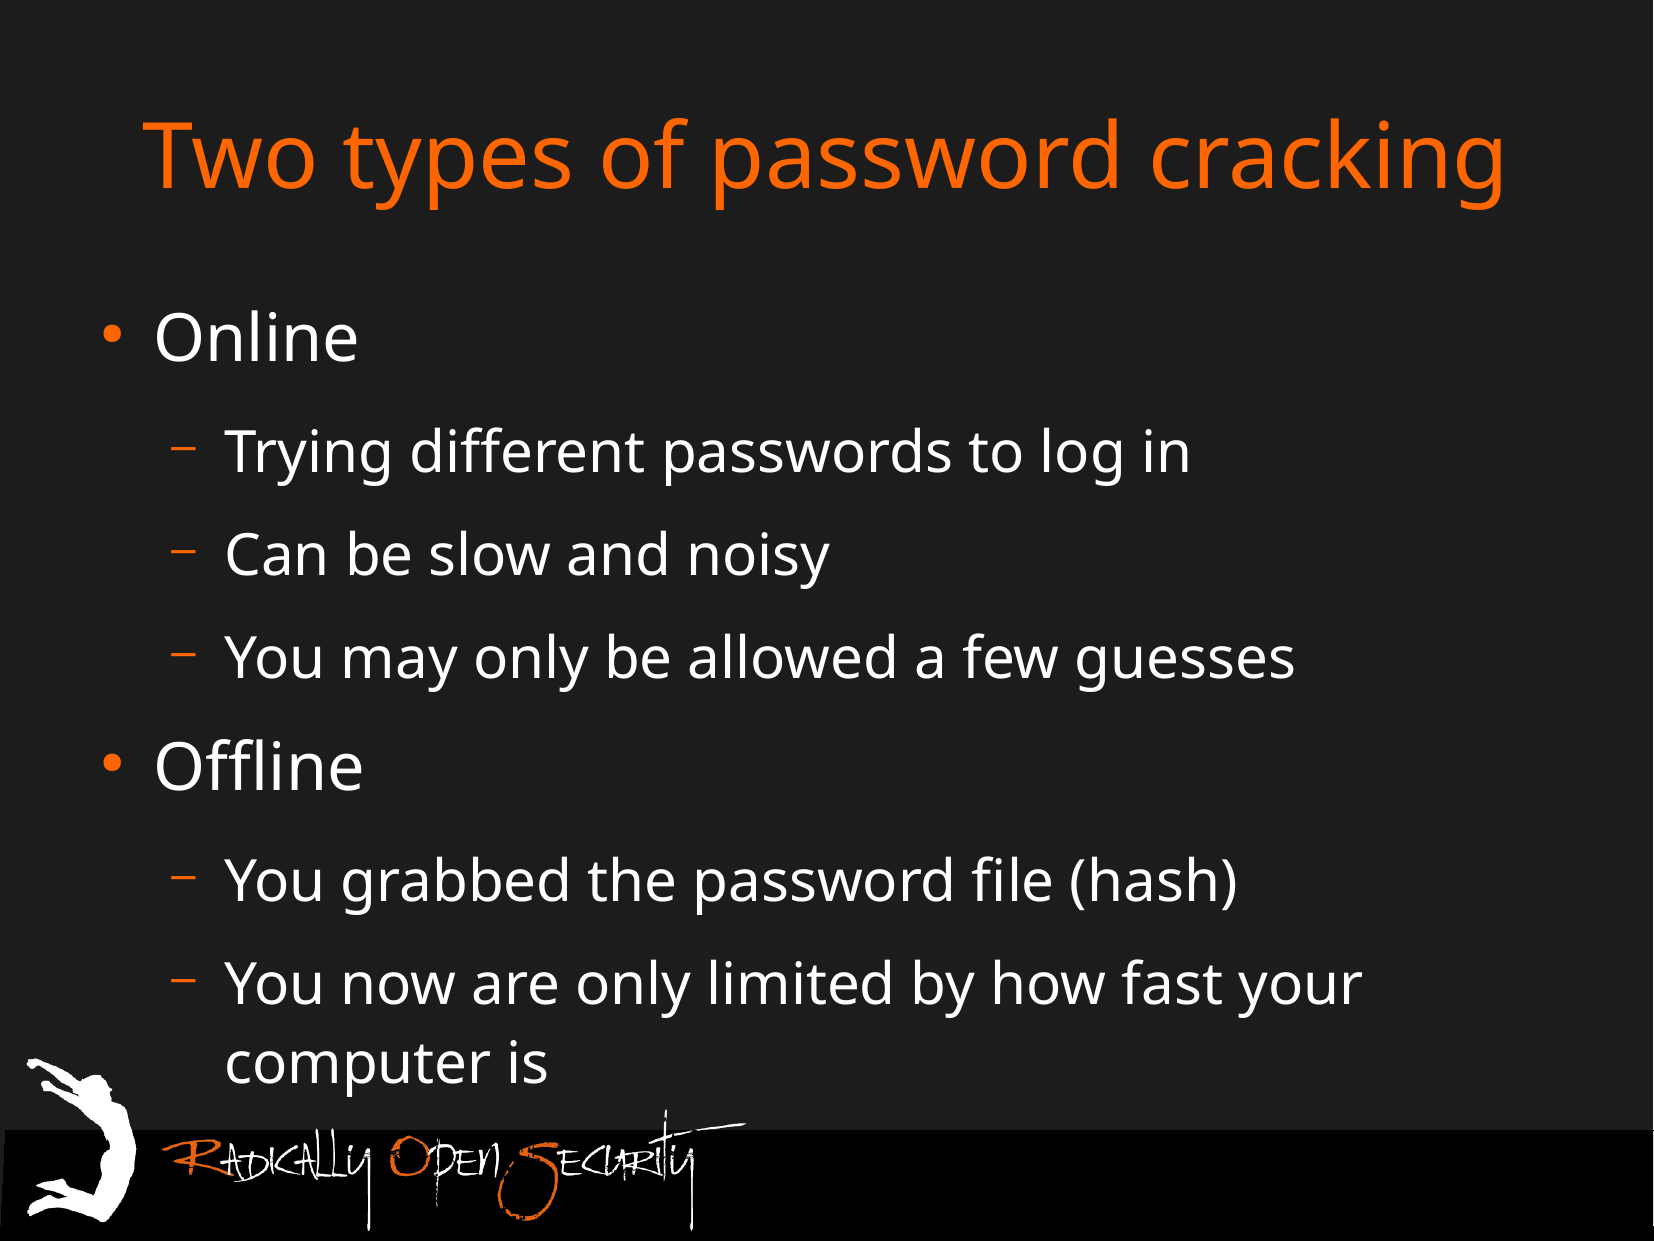

# Two types of password cracking
Online
Trying different passwords to log in
Can be slow and noisy
You may only be allowed a few guesses
Offline
You grabbed the password file (hash)
You now are only limited by how fast your computer is